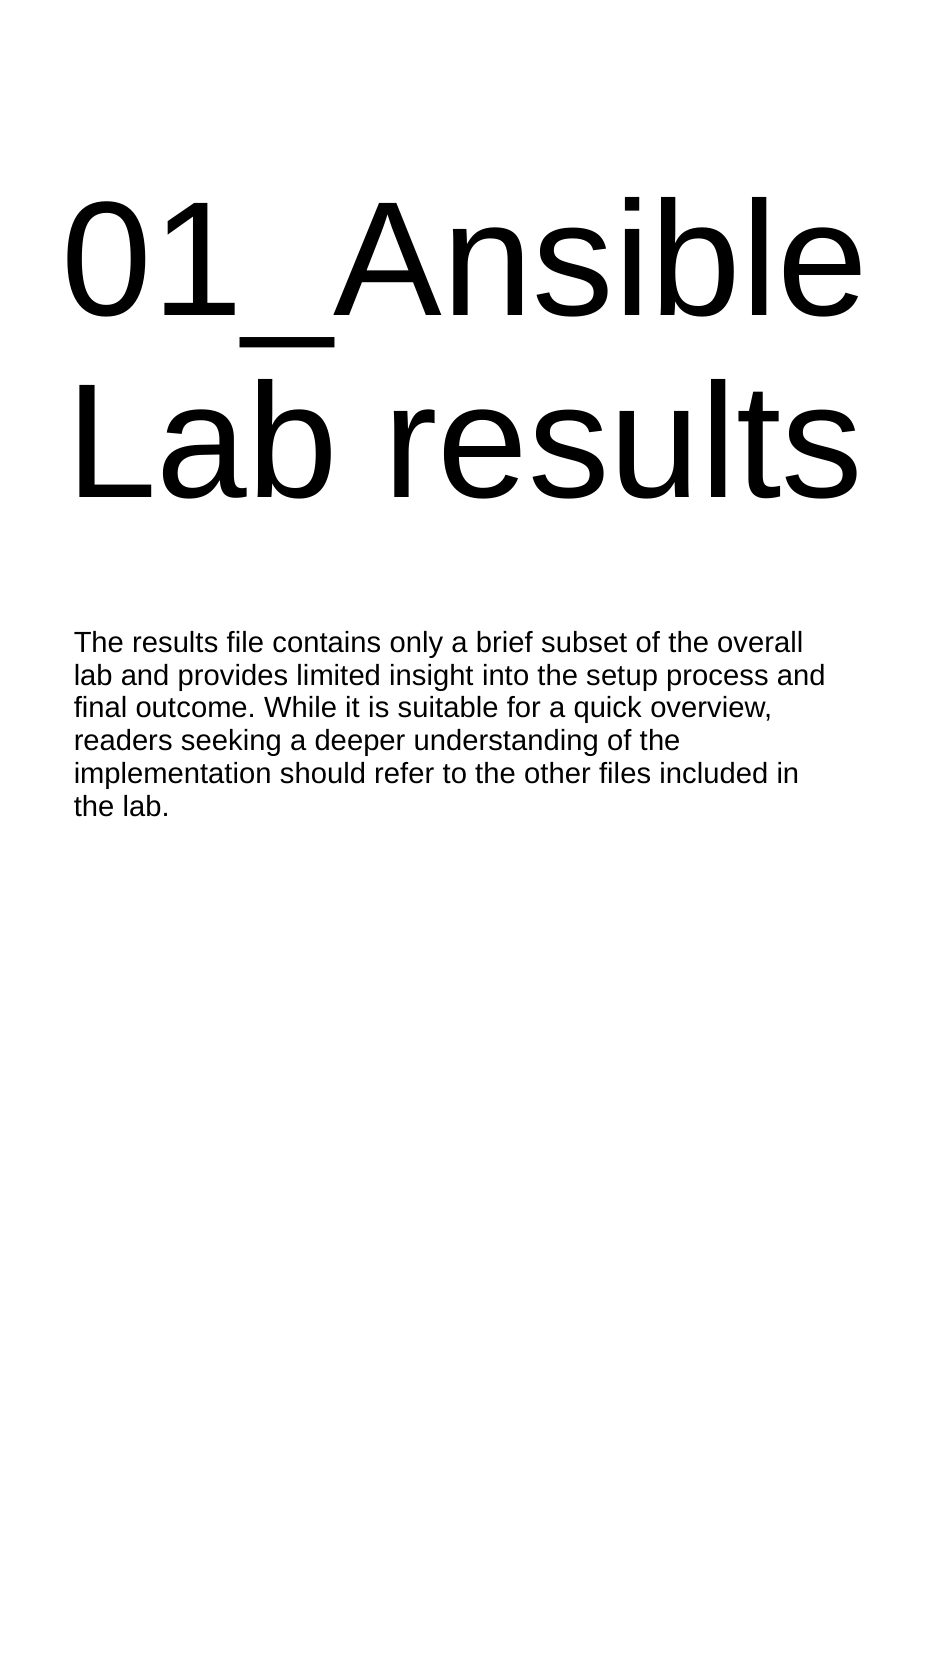

# 01_Ansible Lab results
The results file contains only a brief subset of the overall lab and provides limited insight into the setup process and final outcome. While it is suitable for a quick overview, readers seeking a deeper understanding of the implementation should refer to the other files included in the lab.